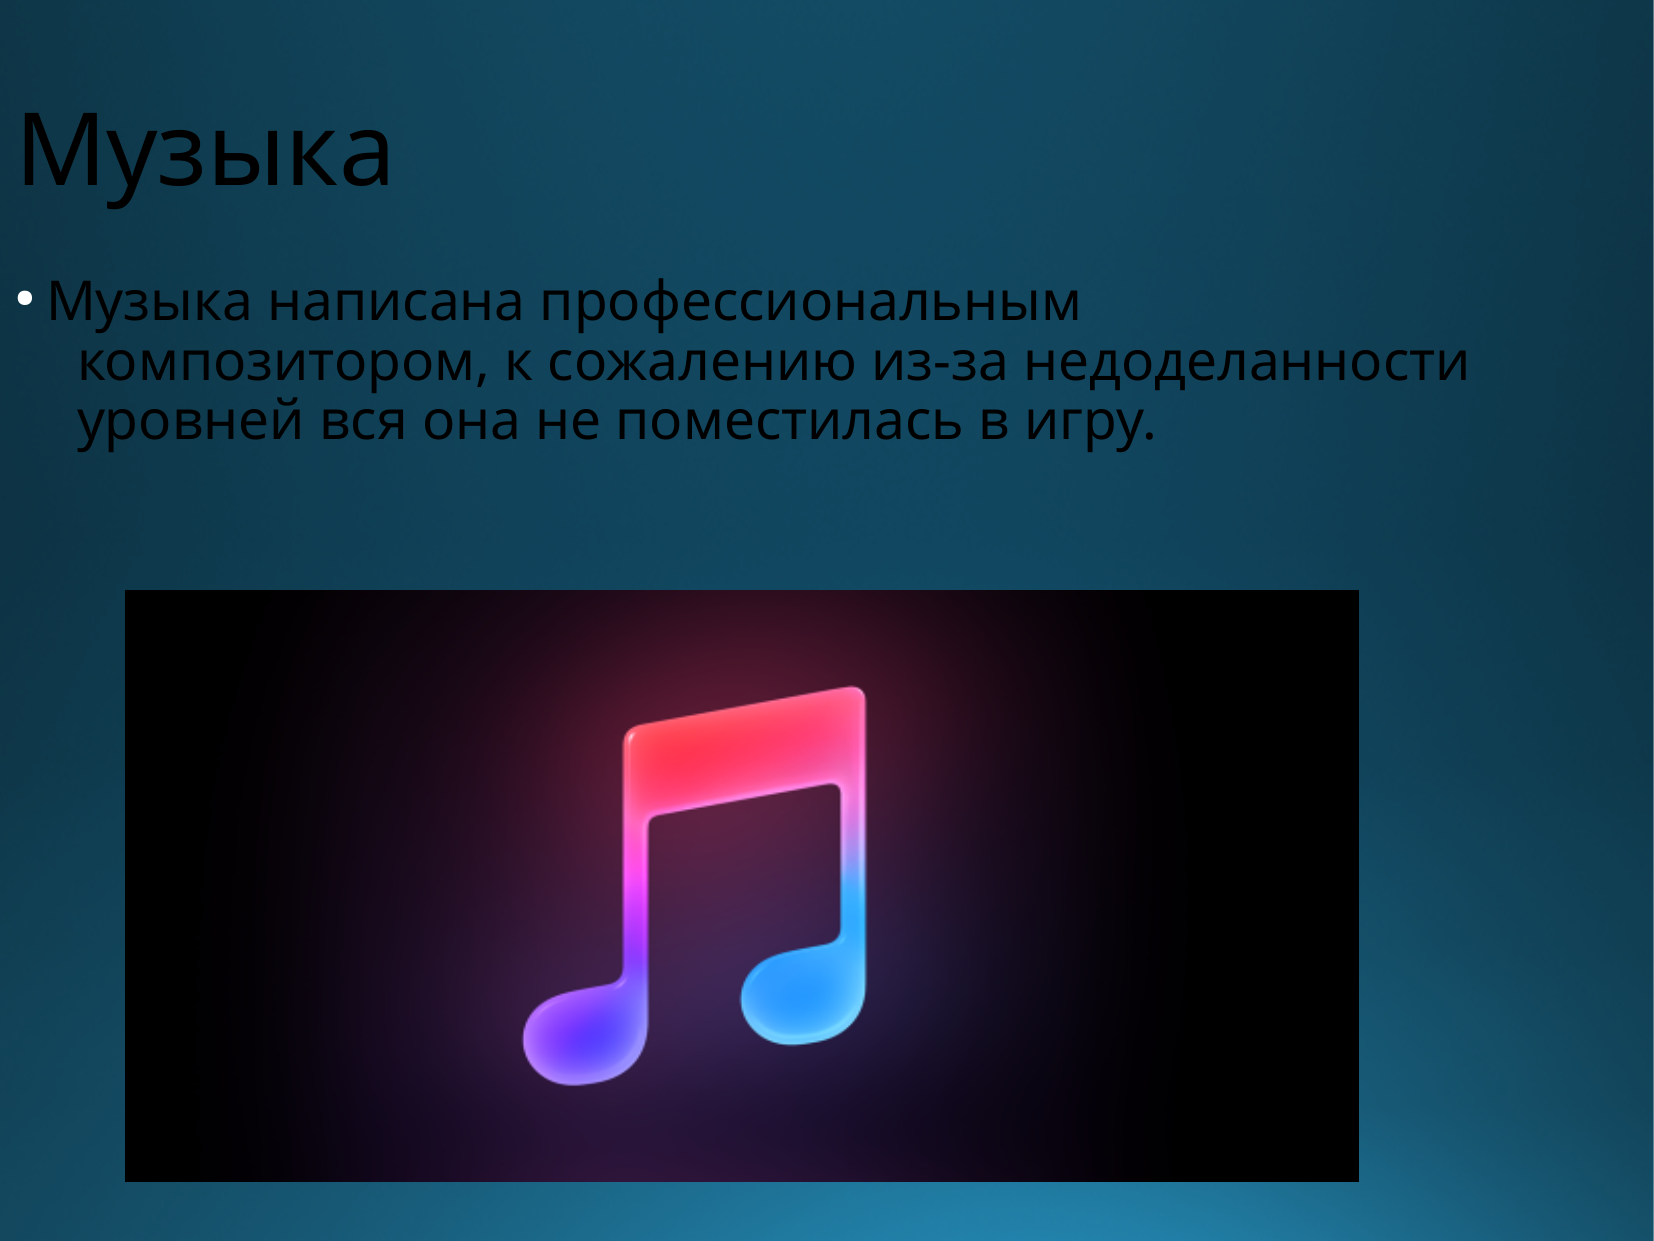

# Музыка
Музыка написана профессиональным композитором, к сожалению из-за недоделанности уровней вся она не поместилась в игру.